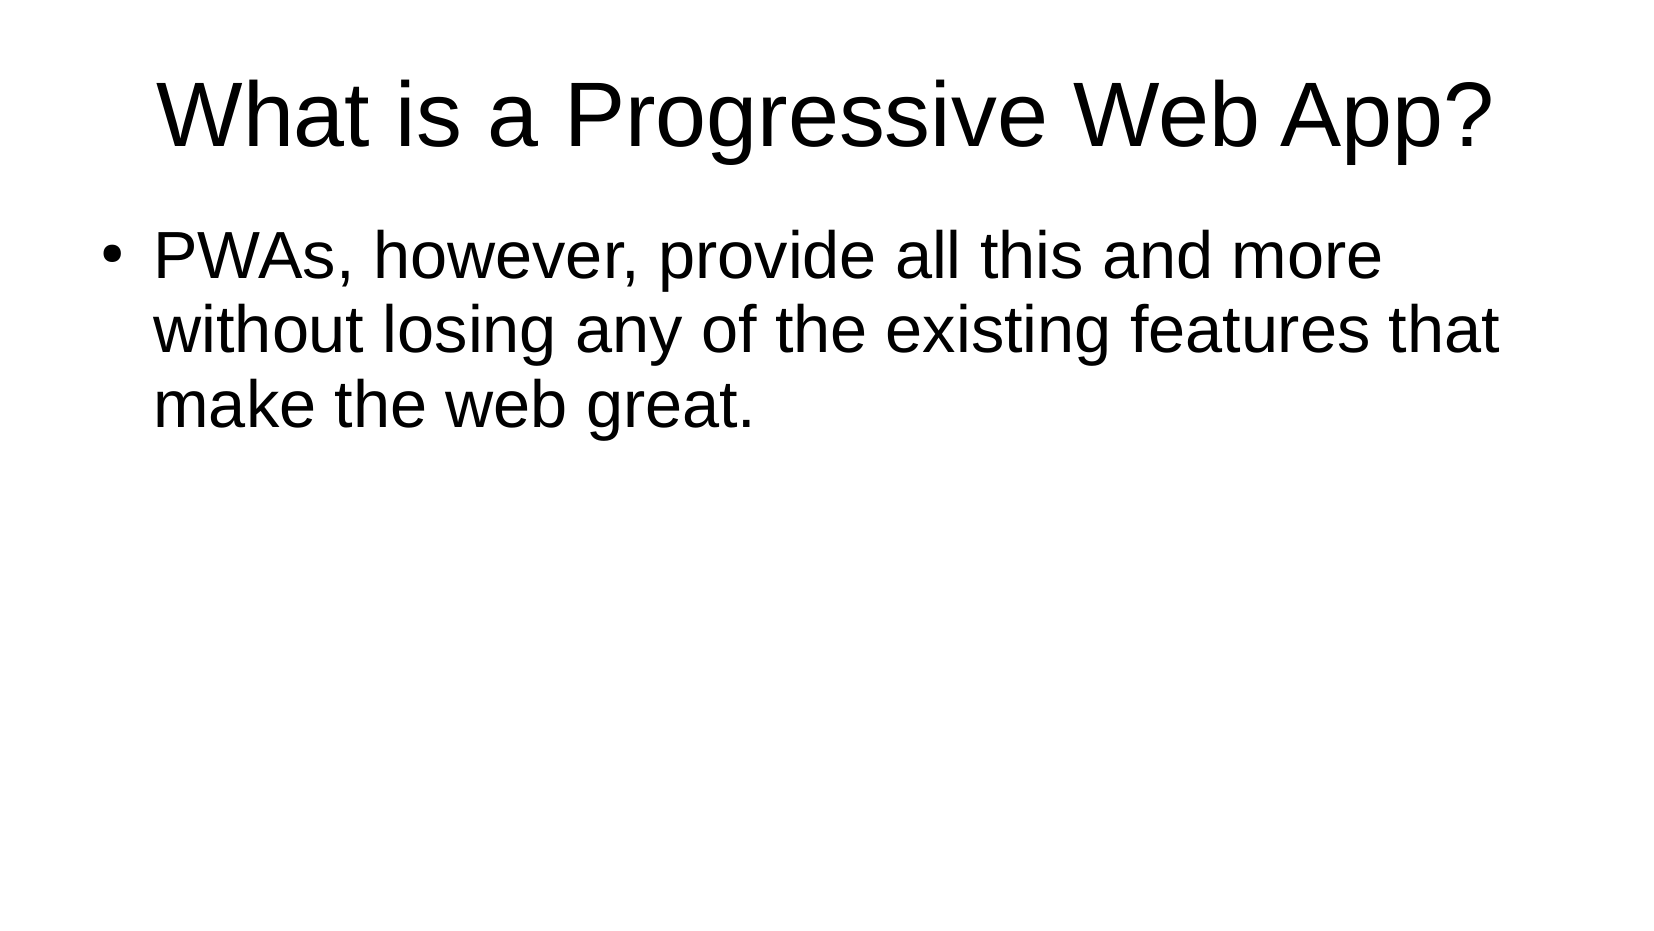

# What is a Progressive Web App?
PWAs, however, provide all this and more without losing any of the existing features that make the web great.